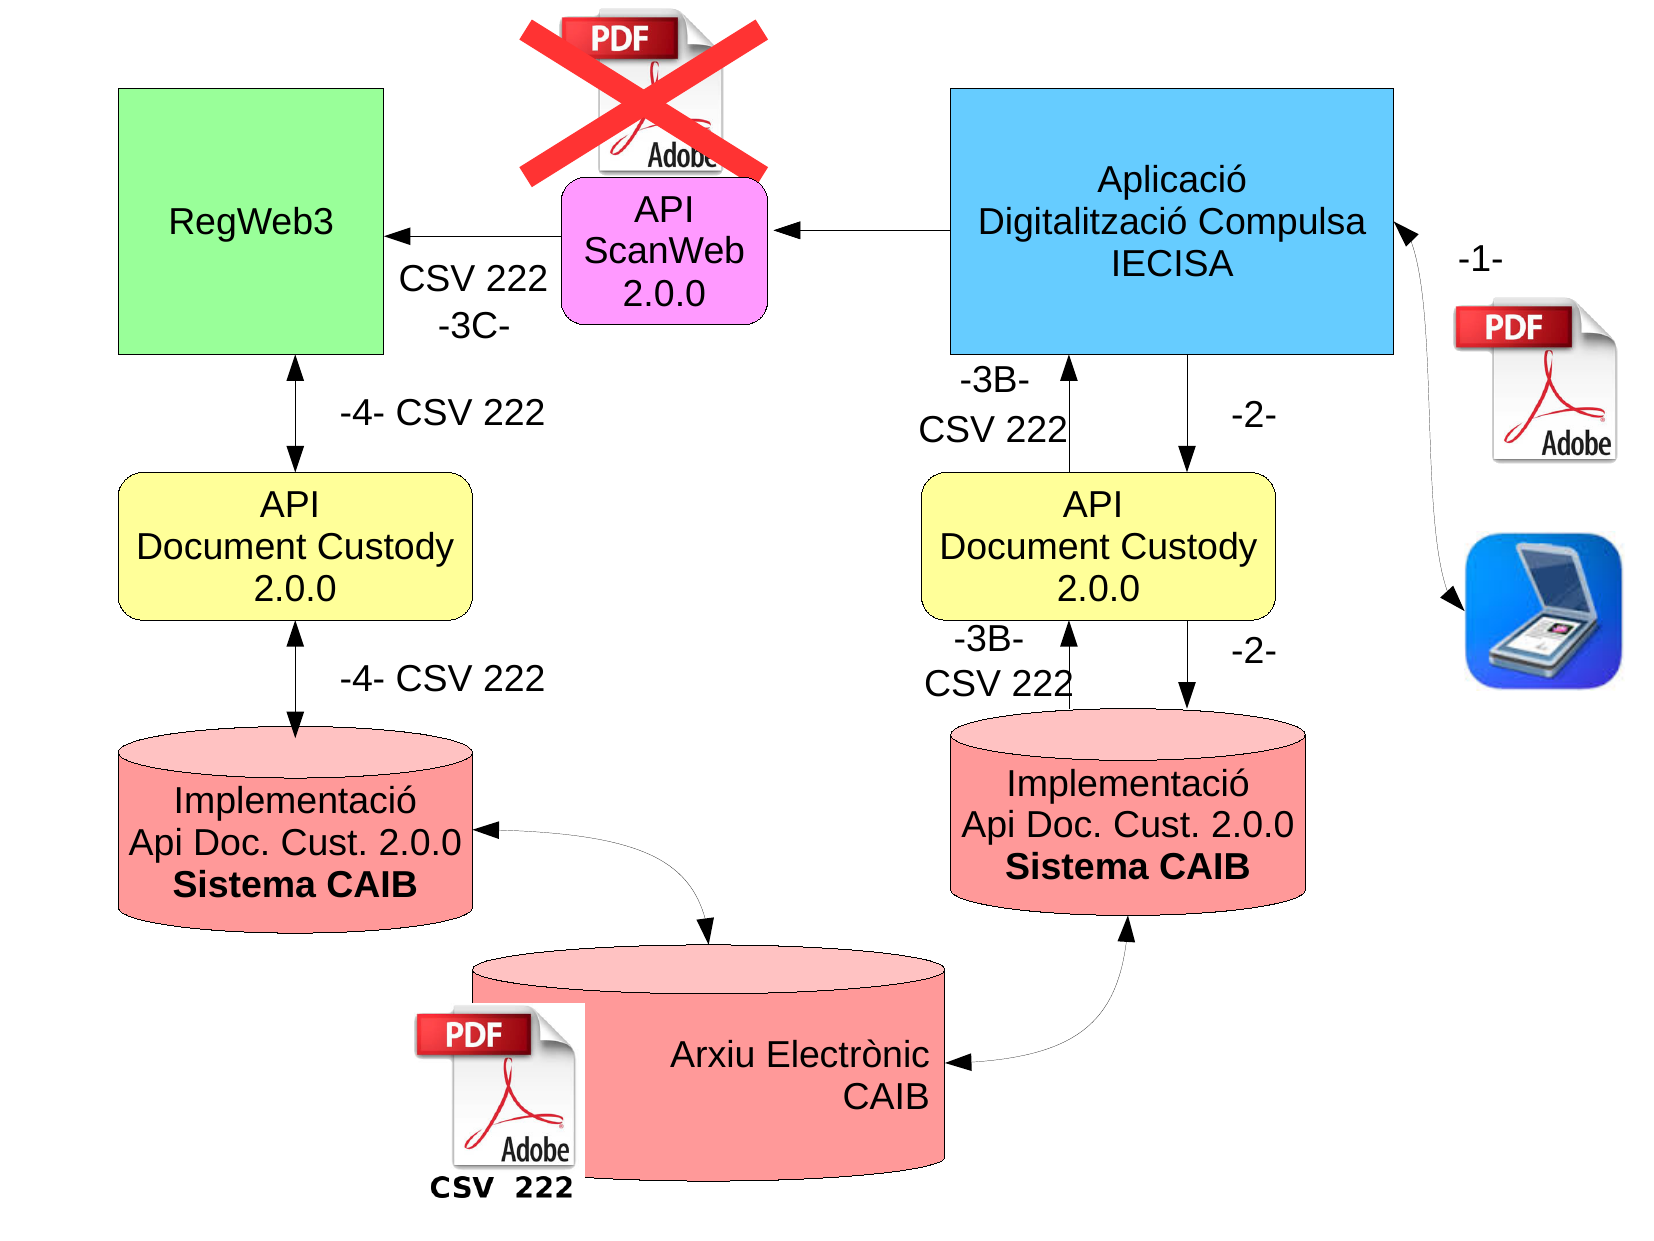

RegWeb3
Aplicació
Digitalització Compulsa
IECISA
API
ScanWeb
2.0.0
-1-
CSV 222
-3C-
-3B-
-4- CSV 222
-2-
CSV 222
API
Document Custody
2.0.0
API
Document Custody
2.0.0
-3B-
-2-
-4- CSV 222
CSV 222
Implementació
Api Doc. Cust. 2.0.0
Sistema CAIB
Implementació
Api Doc. Cust. 2.0.0
Sistema CAIB
Arxiu Electrònic
CAIB